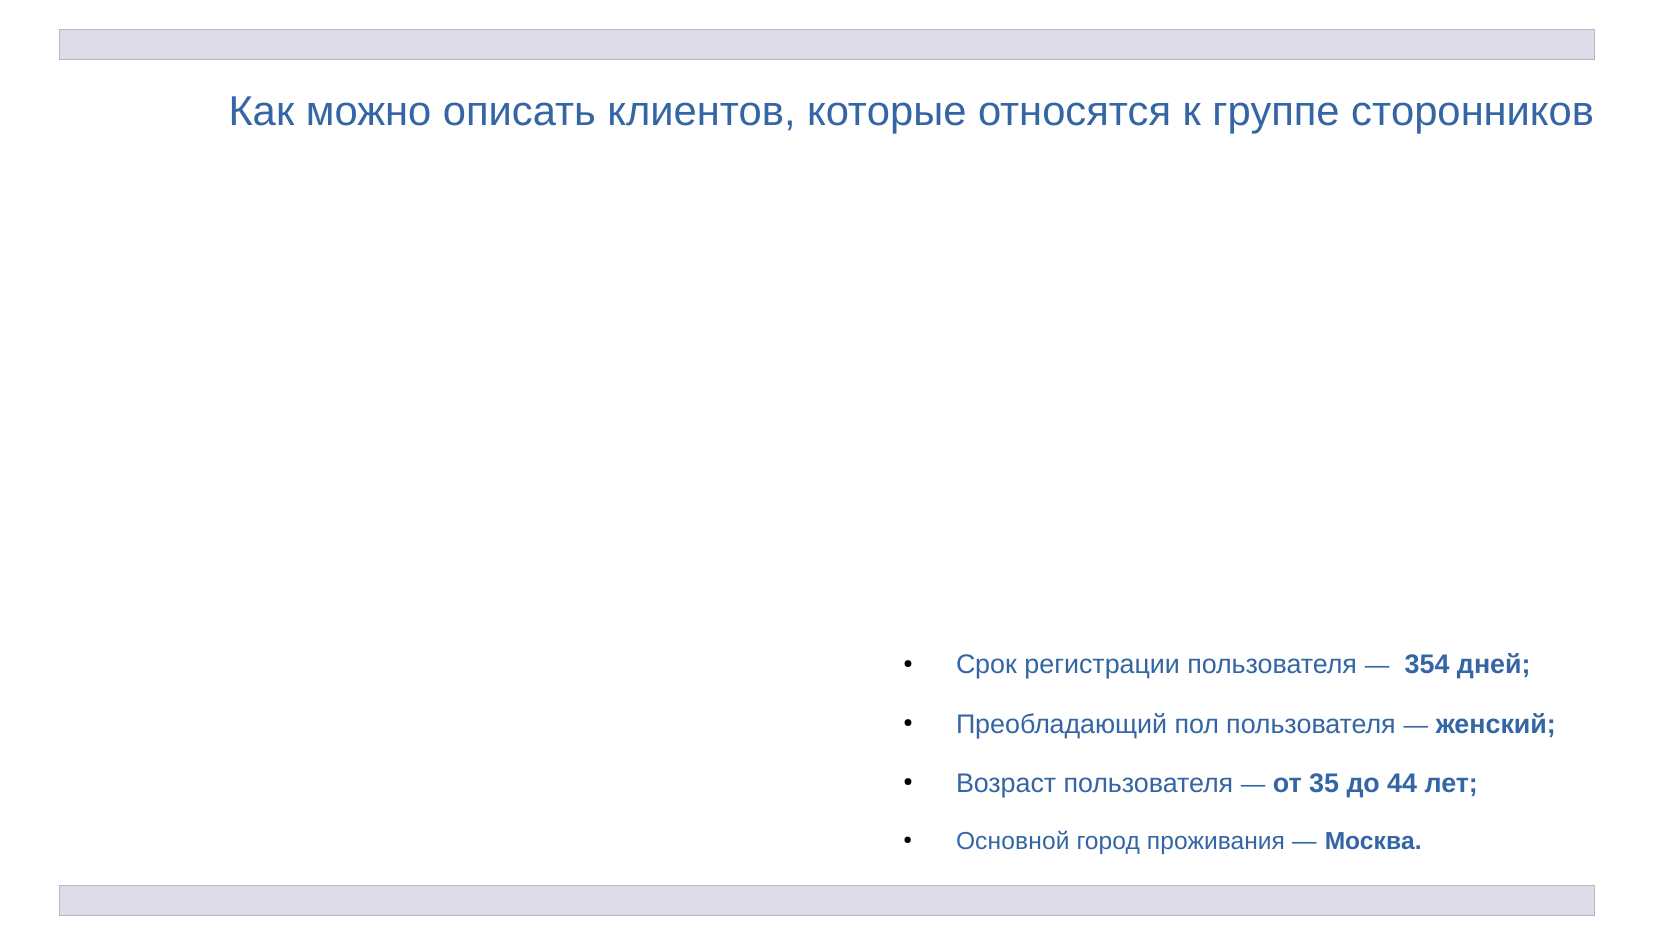

# Как можно описать клиентов, которые относятся к группе сторонников
Срок регистрации пользователя — 354 дней;
Преобладающий пол пользователя — женский;
Возраст пользователя — от 35 до 44 лет;
Основной город проживания — Москва.